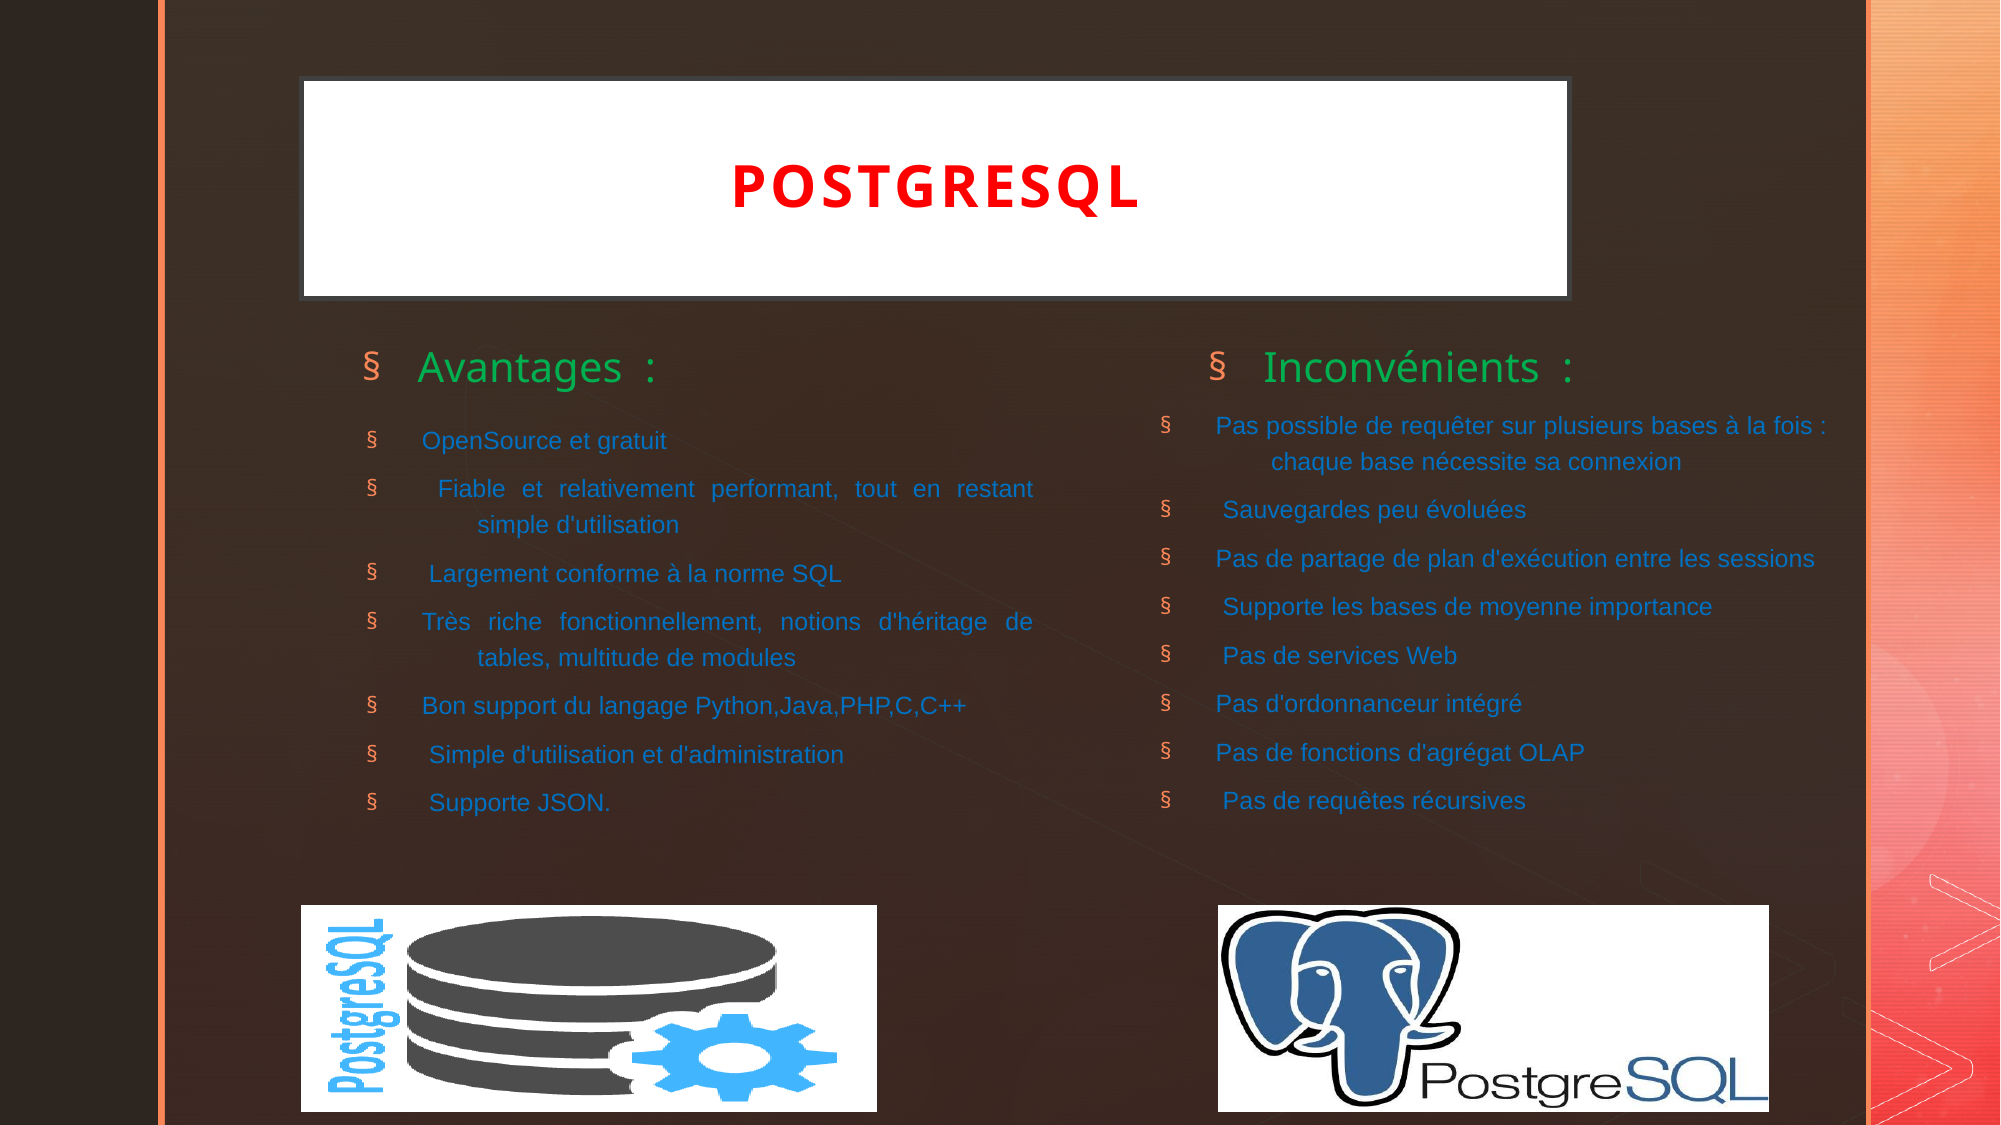

postgreSQL
Avantages :
Inconvénients :
Pas possible de requêter sur plusieurs bases à la fois : chaque base nécessite sa connexion
 Sauvegardes peu évoluées
Pas de partage de plan d'exécution entre les sessions
 Supporte les bases de moyenne importance
 Pas de services Web
Pas d'ordonnanceur intégré
Pas de fonctions d'agrégat OLAP
 Pas de requêtes récursives
OpenSource et gratuit
 Fiable et relativement performant, tout en restant simple d'utilisation
 Largement conforme à la norme SQL
Très riche fonctionnellement, notions d'héritage de tables, multitude de modules
Bon support du langage Python,Java,PHP,C,C++
 Simple d'utilisation et d'administration
 Supporte JSON.